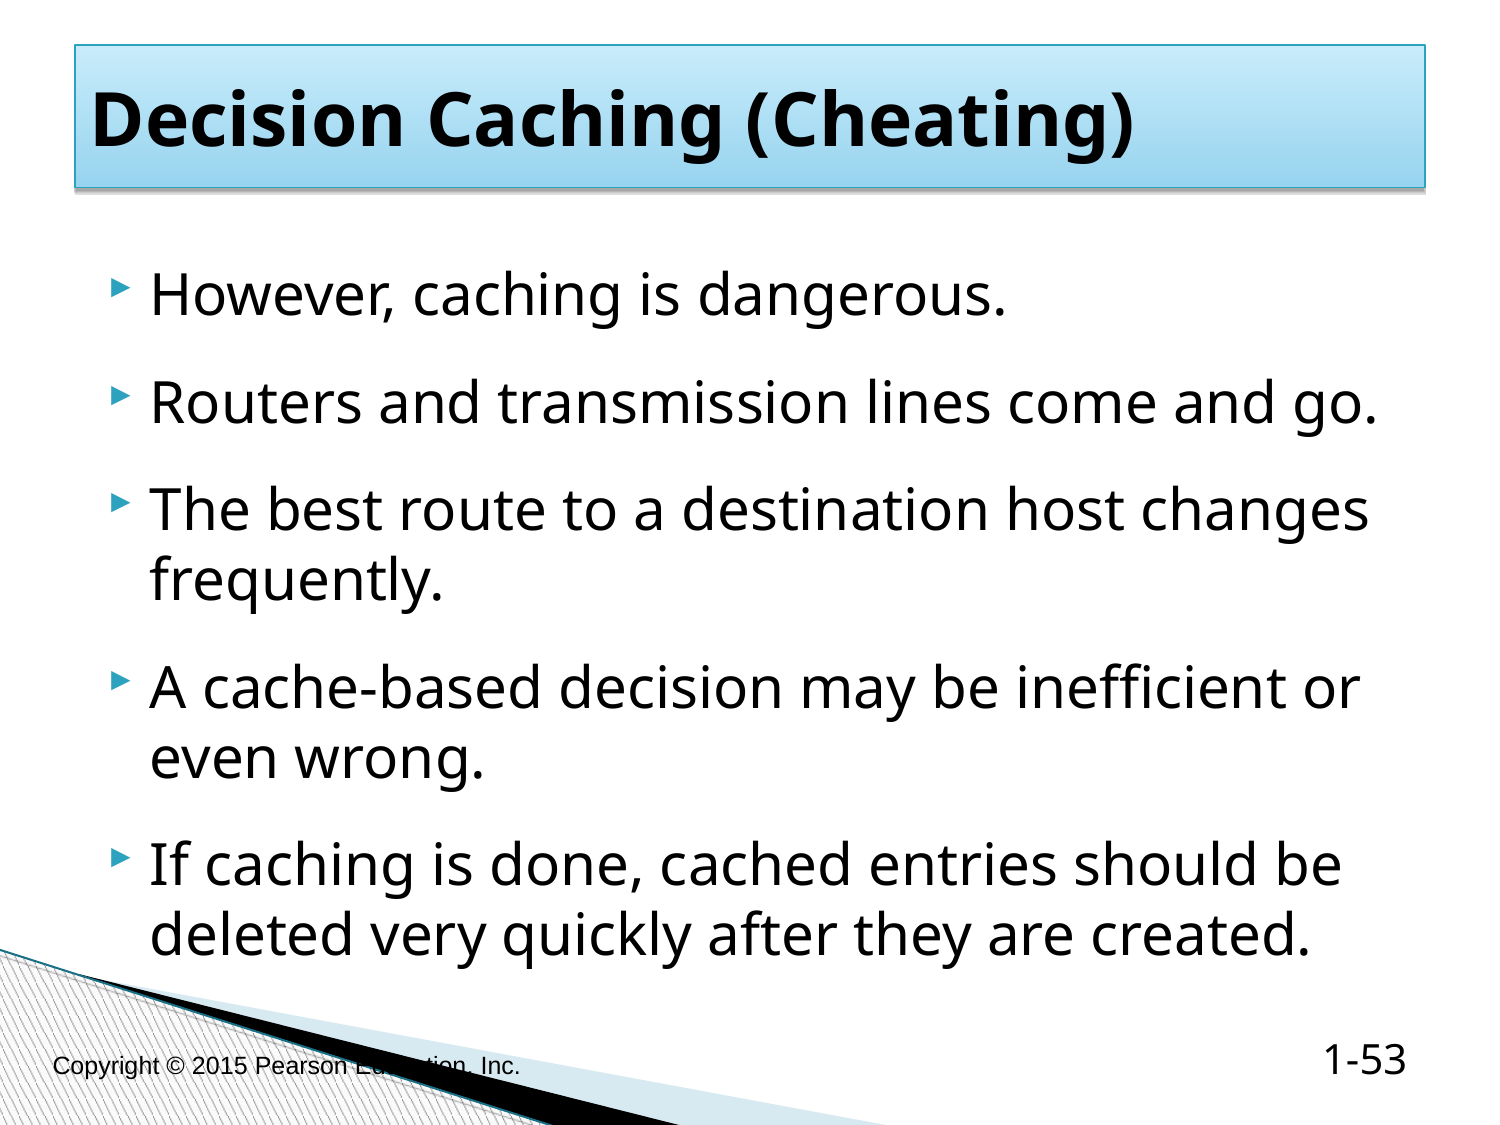

Decision Caching (Cheating)
# However, caching is dangerous.
Routers and transmission lines come and go.
The best route to a destination host changes frequently.
A cache-based decision may be inefficient or even wrong.
If caching is done, cached entries should be deleted very quickly after they are created.
Copyright © 2015 Pearson Education, Inc.